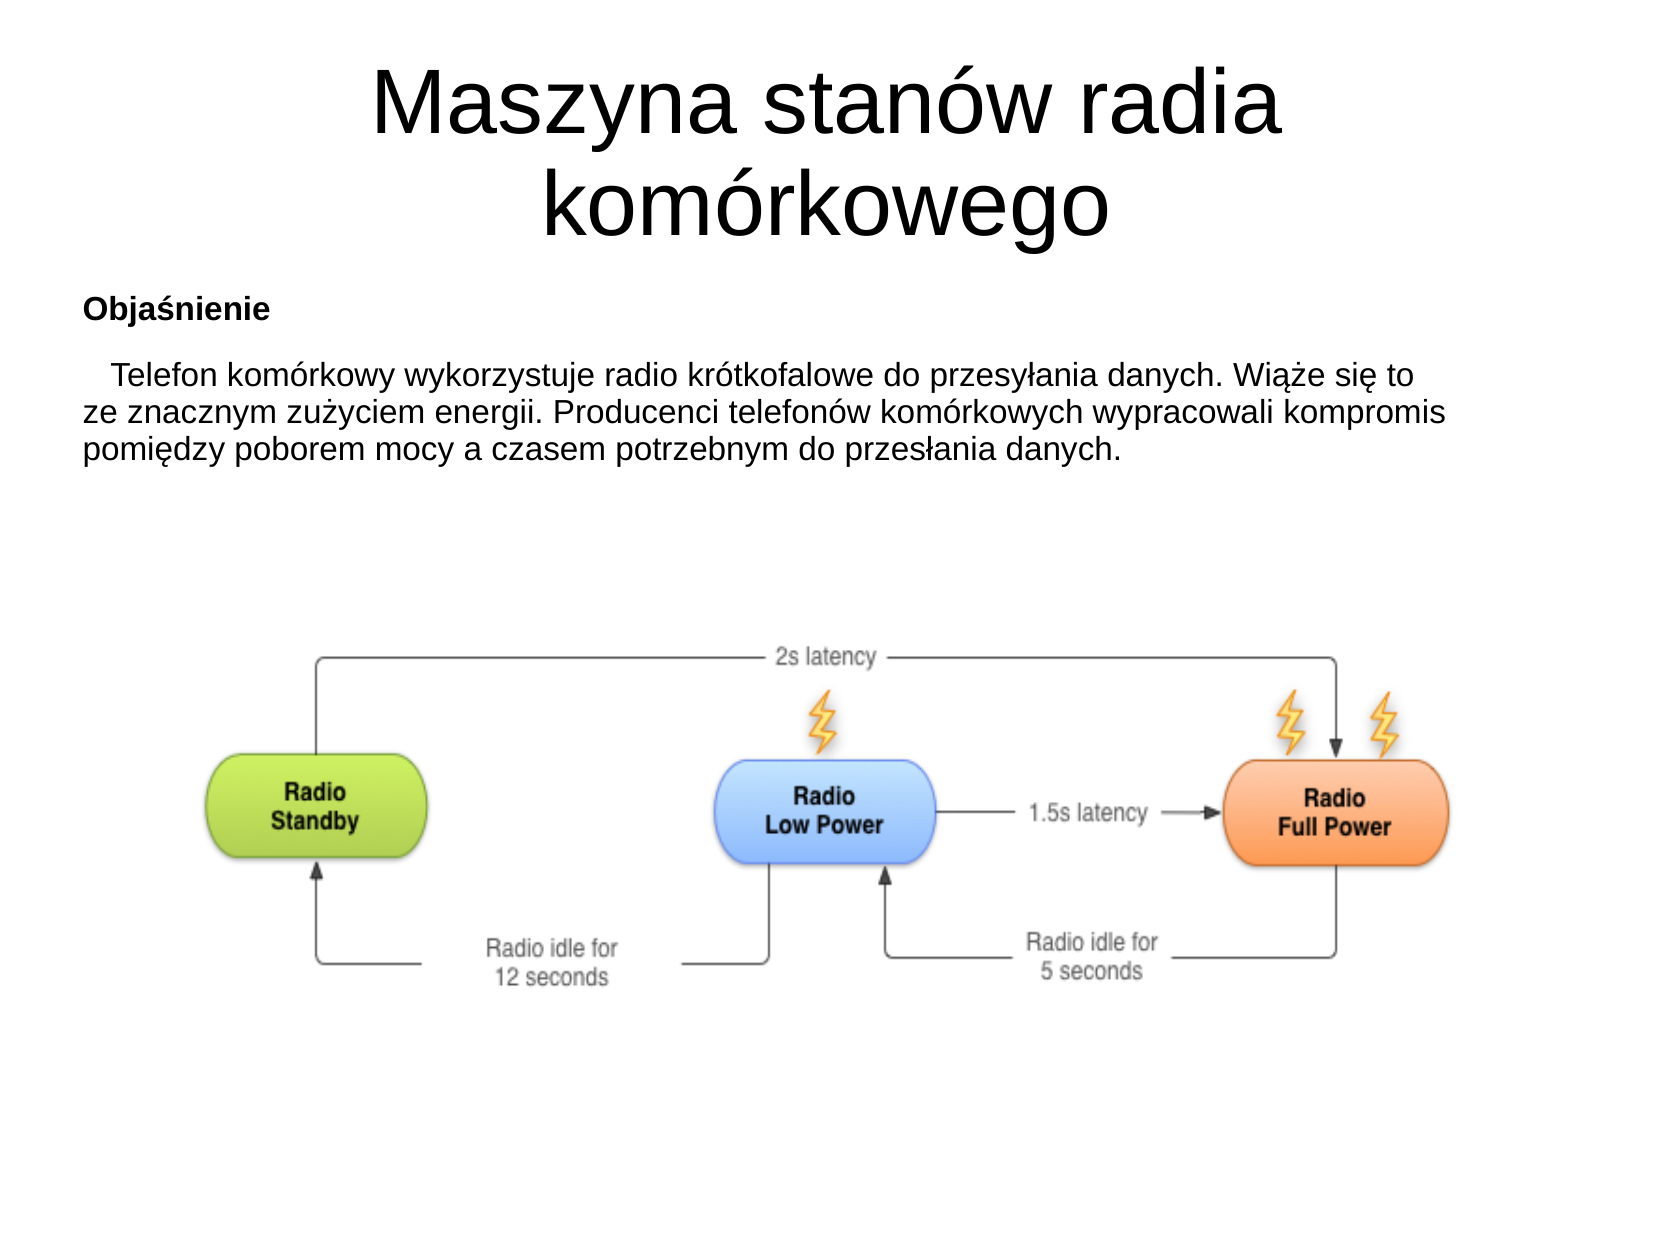

# Maszyna stanów radia komórkowego
Objaśnienie
 Telefon komórkowy wykorzystuje radio krótkofalowe do przesyłania danych. Wiąże się to
ze znacznym zużyciem energii. Producenci telefonów komórkowych wypracowali kompromis pomiędzy poborem mocy a czasem potrzebnym do przesłania danych.